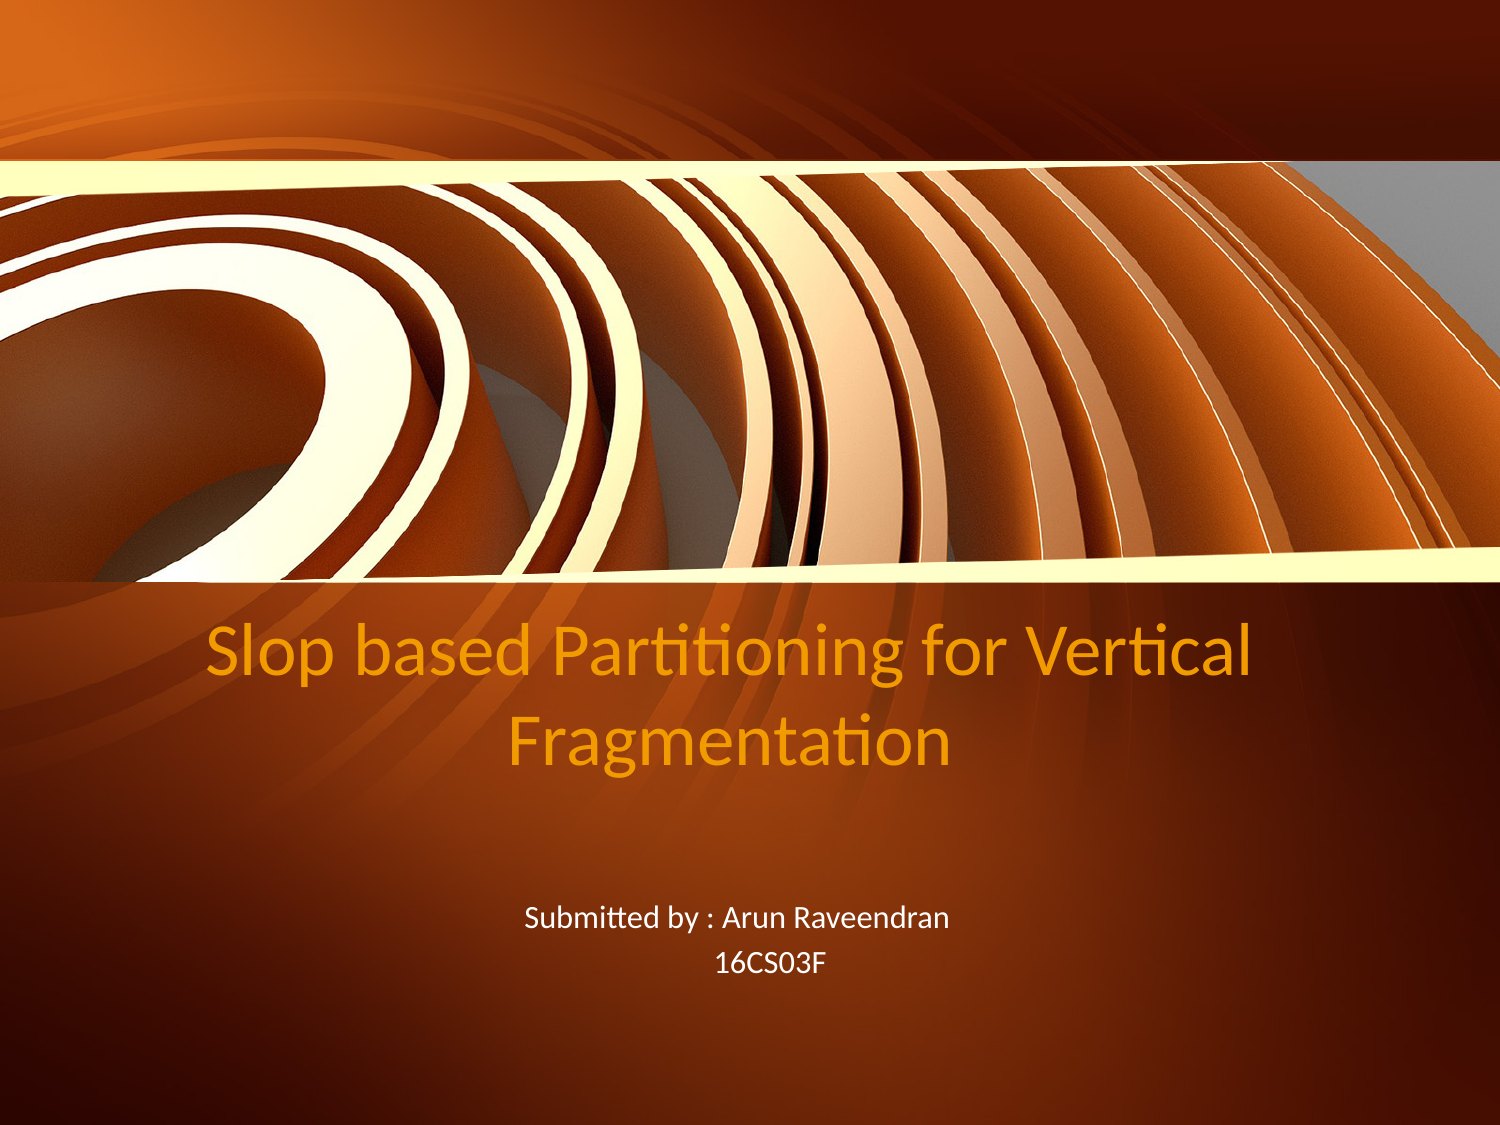

# Slop based Partitioning for Vertical Fragmentation
Submitted by : Arun Raveendran
 16CS03F